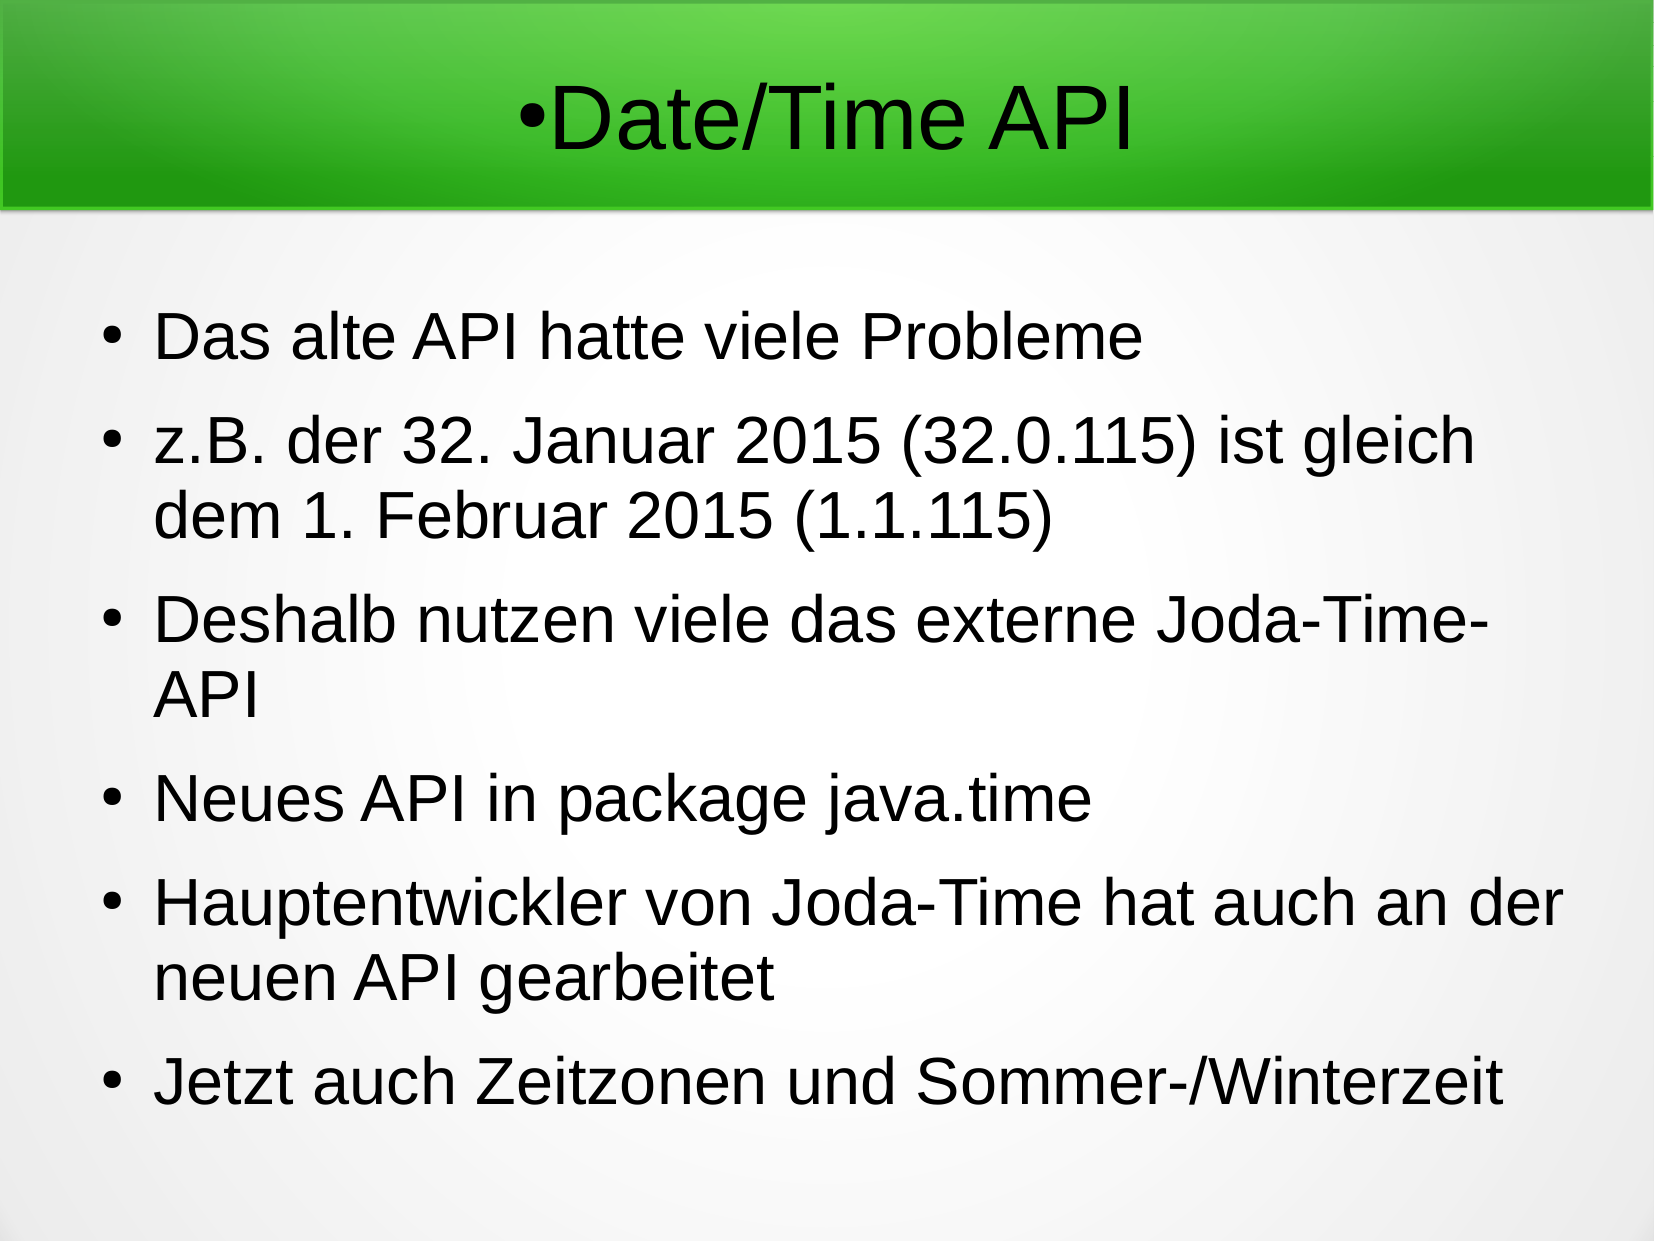

# Date/Time API
Das alte API hatte viele Probleme
z.B. der 32. Januar 2015 (32.0.115) ist gleich dem 1. Februar 2015 (1.1.115)
Deshalb nutzen viele das externe Joda-Time-API
Neues API in package java.time
Hauptentwickler von Joda-Time hat auch an der neuen API gearbeitet
Jetzt auch Zeitzonen und Sommer-/Winterzeit